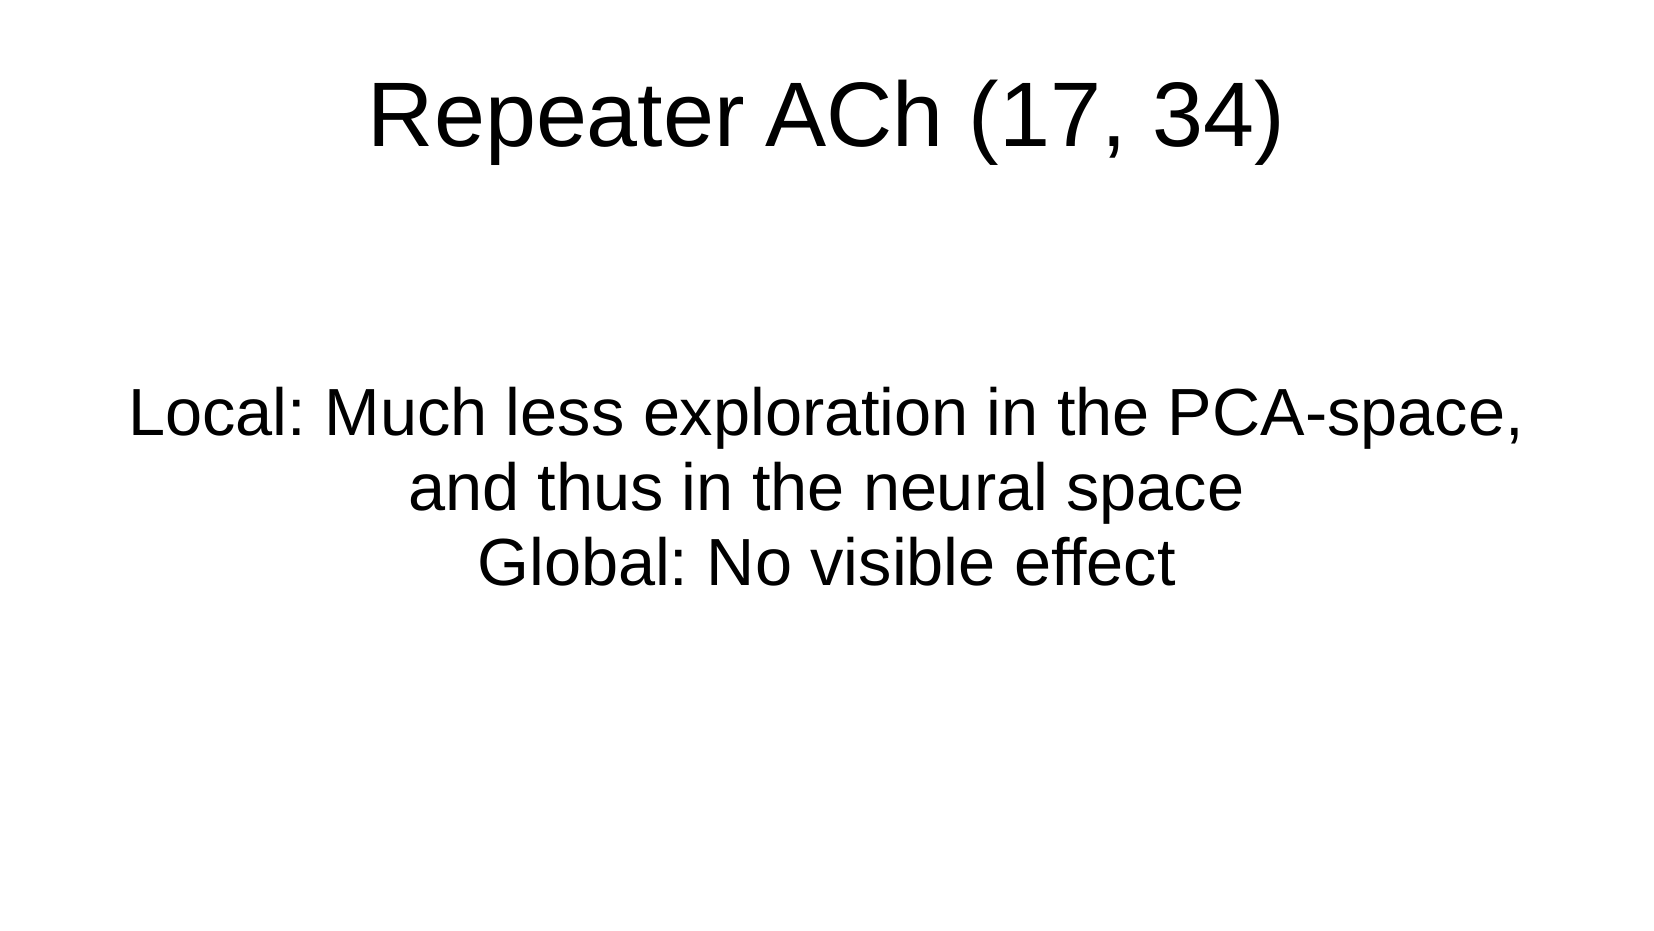

# Repeater ACh (17, 34)
Local: Much less exploration in the PCA-space, and thus in the neural space
Global: No visible effect